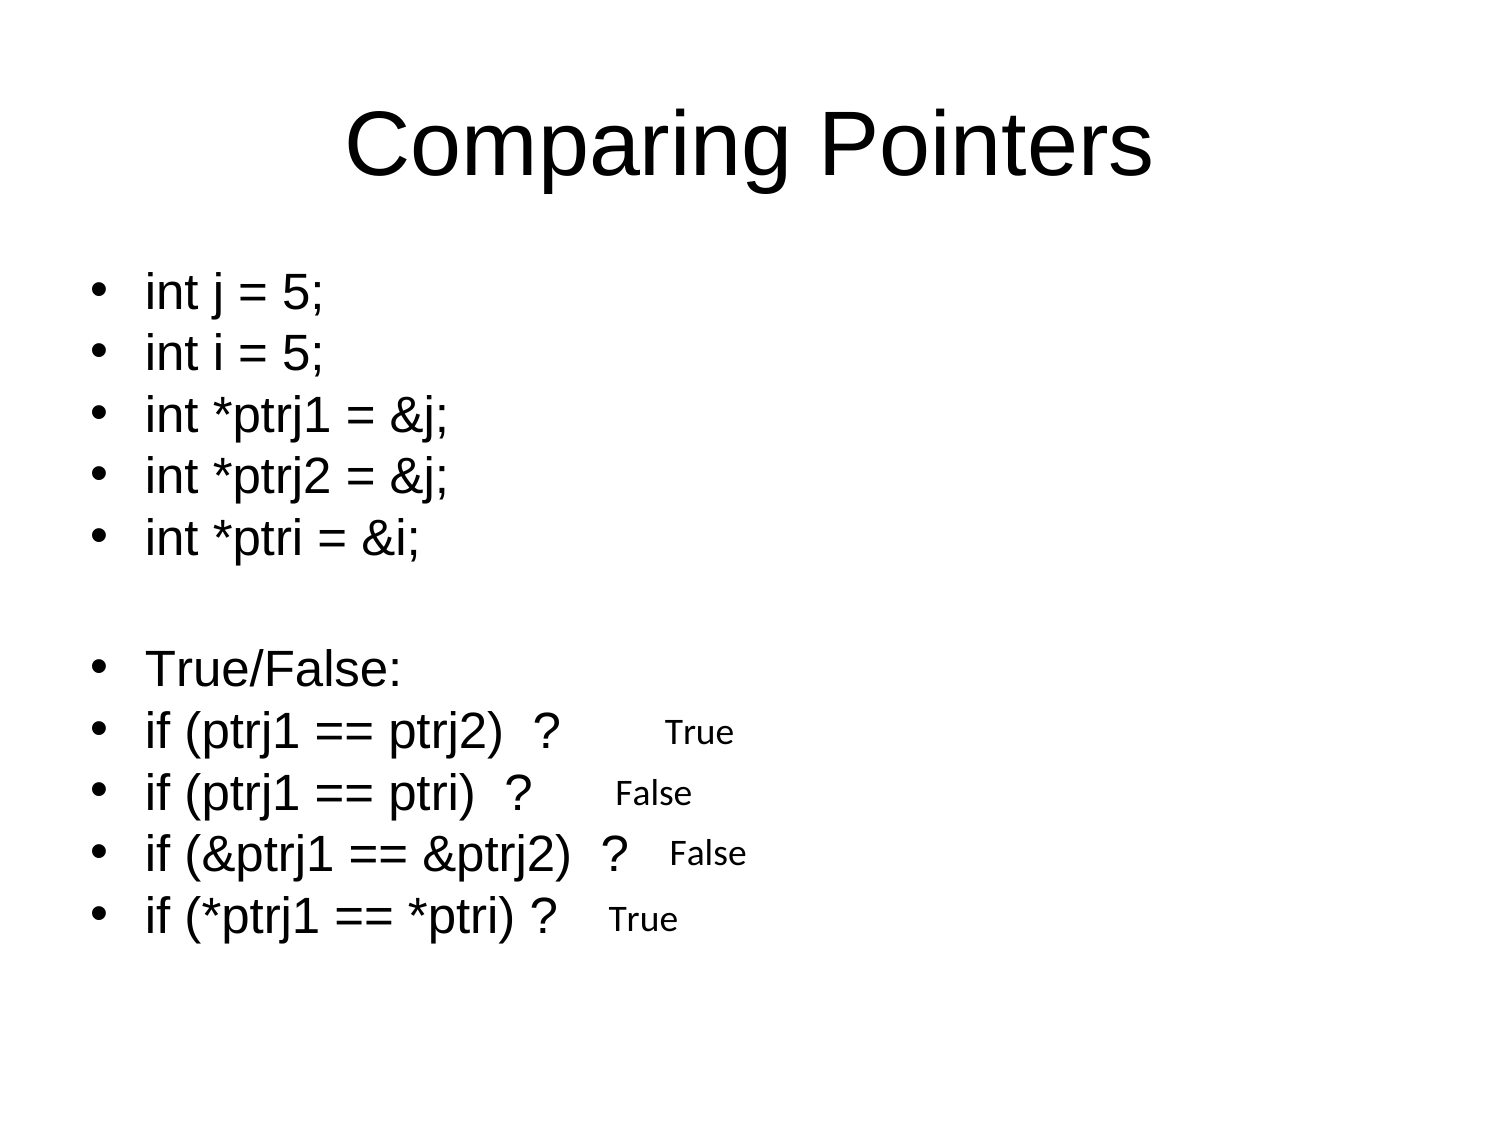

# Comparing Pointers
int j = 5;
int i = 5;
int *ptrj1 = &j;
int *ptrj2 = &j;
int *ptri = &i;
True/False:
if (ptrj1 == ptrj2)  ?
if (ptrj1 == ptri)  ?
if (&ptrj1 == &ptrj2)  ?
if (*ptrj1 == *ptri) ?
True
False
False
True